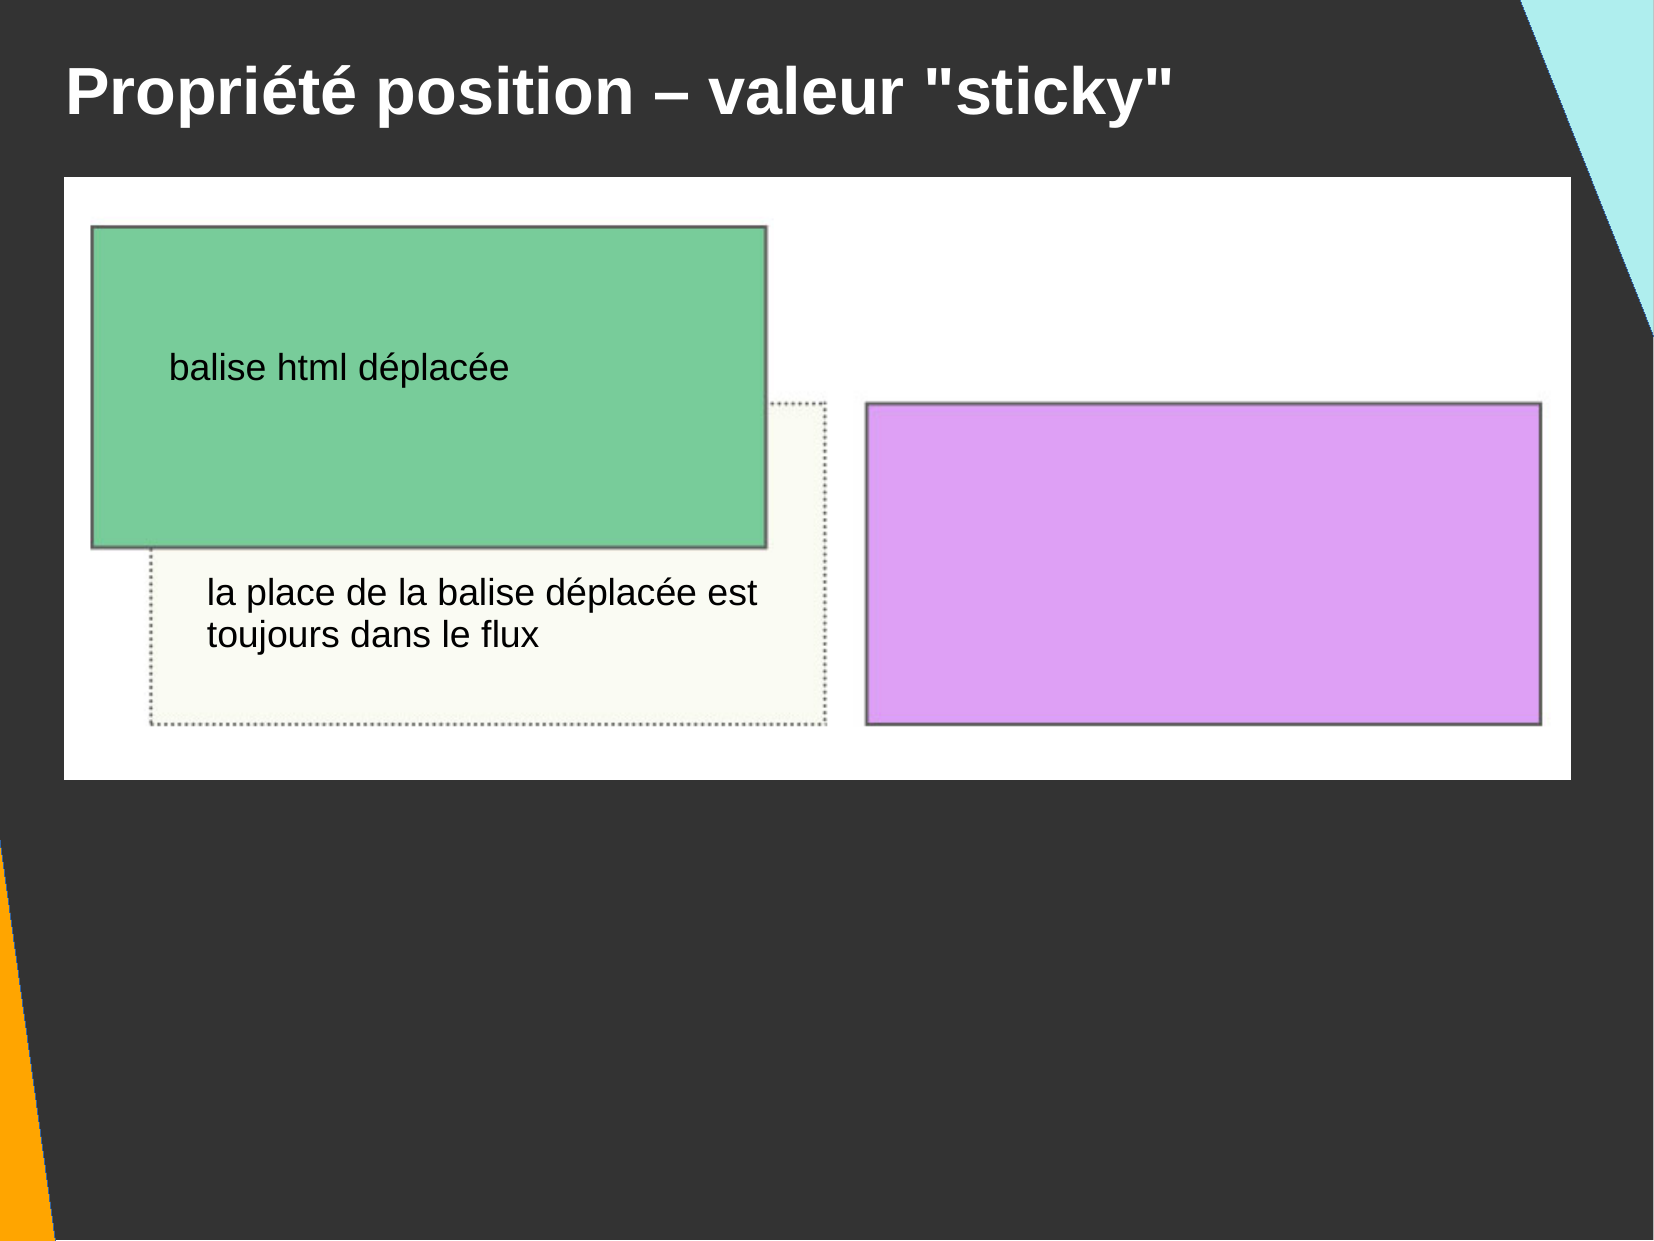

# Propriété position – valeur "sticky"
balise html déplacée
la place de la balise déplacée est toujours dans le flux